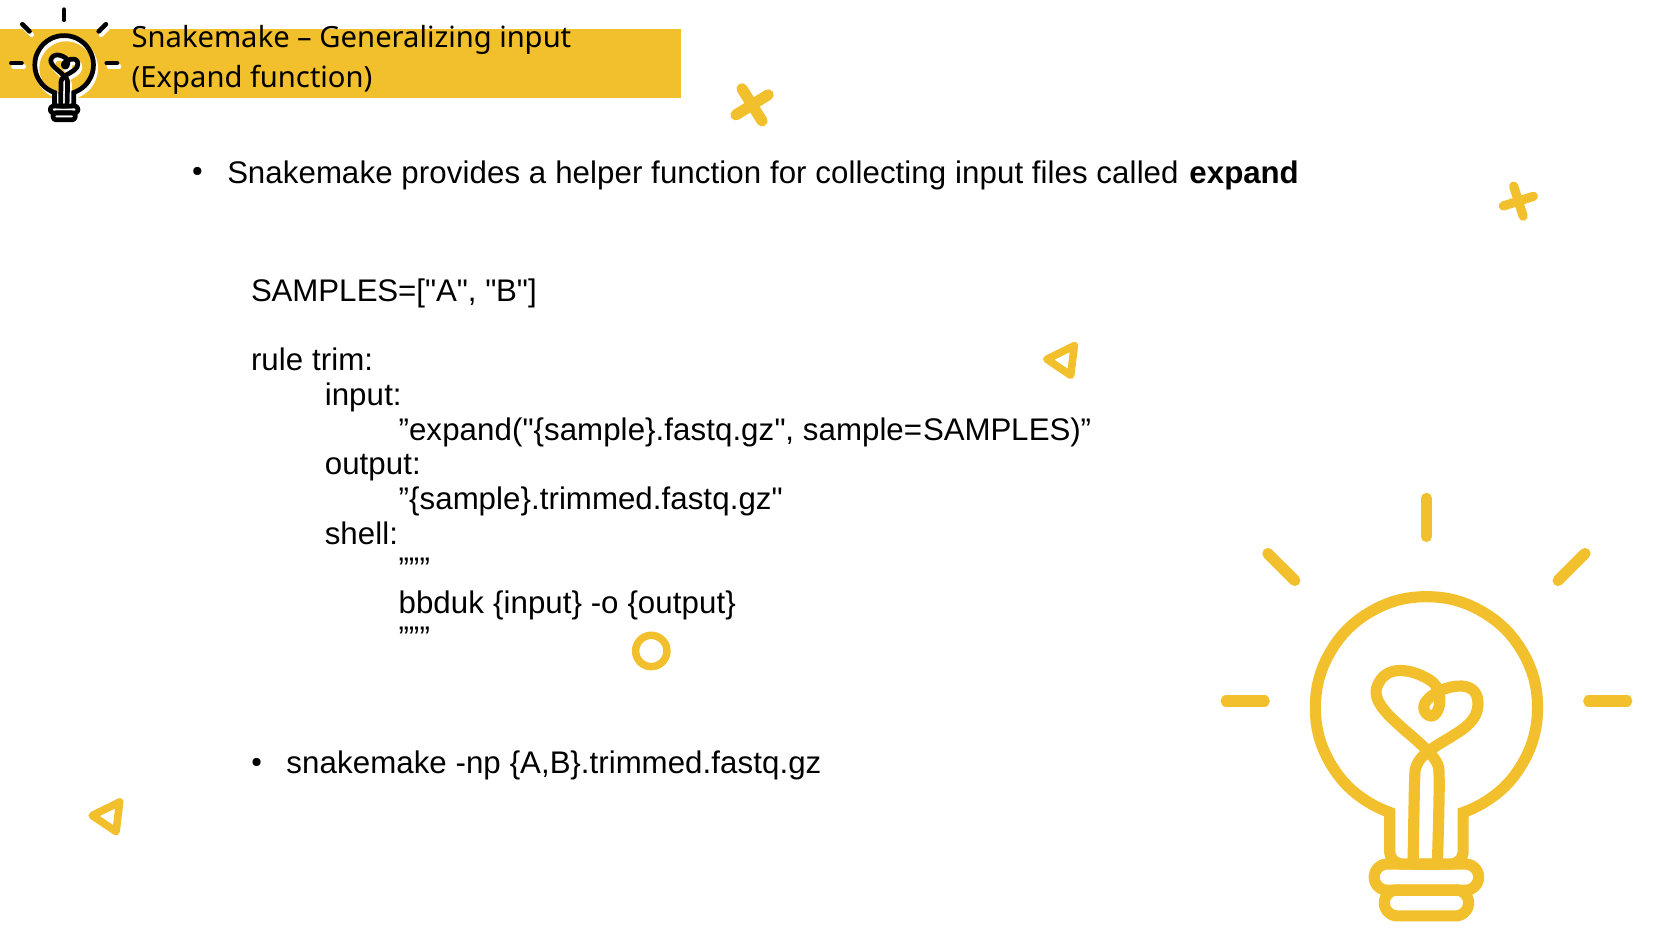

# Snakemake – Generalizing input (Expand function)
Snakemake provides a helper function for collecting input files called expand
SAMPLES=["A", "B"]
rule trim:
	input:
		”expand("{sample}.fastq.gz", sample=SAMPLES)”
	output:
		”{sample}.trimmed.fastq.gz"
	shell:
		”””
		bbduk {input} -o {output}
		”””
snakemake -np {A,B}.trimmed.fastq.gz